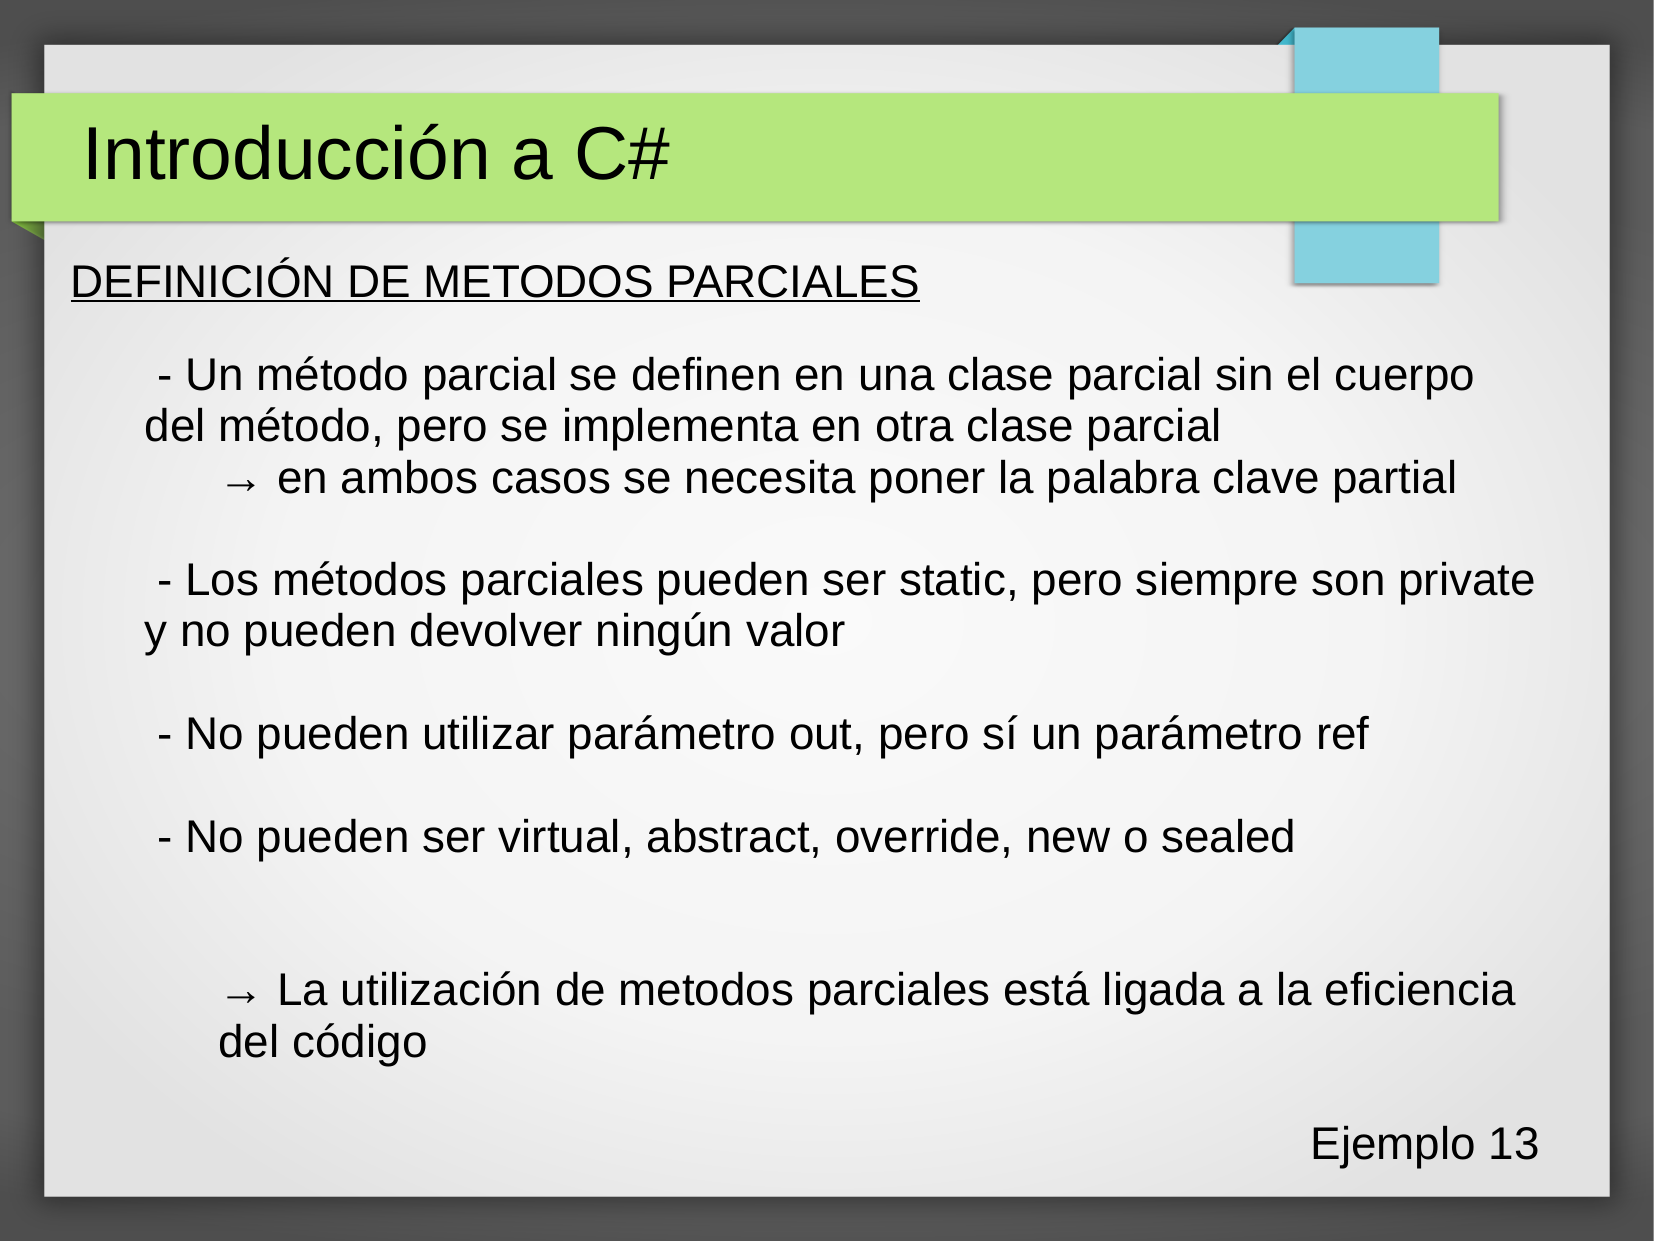

# Introducción a C#
DEFINICIÓN DE METODOS PARCIALES
	 - Un método parcial se definen en una clase parcial sin el cuerpo 	del método, pero se implementa en otra clase parcial
		→ en ambos casos se necesita poner la palabra clave partial
	 - Los métodos parciales pueden ser static, pero siempre son private 	y no pueden devolver ningún valor
	 - No pueden utilizar parámetro out, pero sí un parámetro ref
	 - No pueden ser virtual, abstract, override, new o sealed
		→ La utilización de metodos parciales está ligada a la eficiencia 		del código
Ejemplo 13